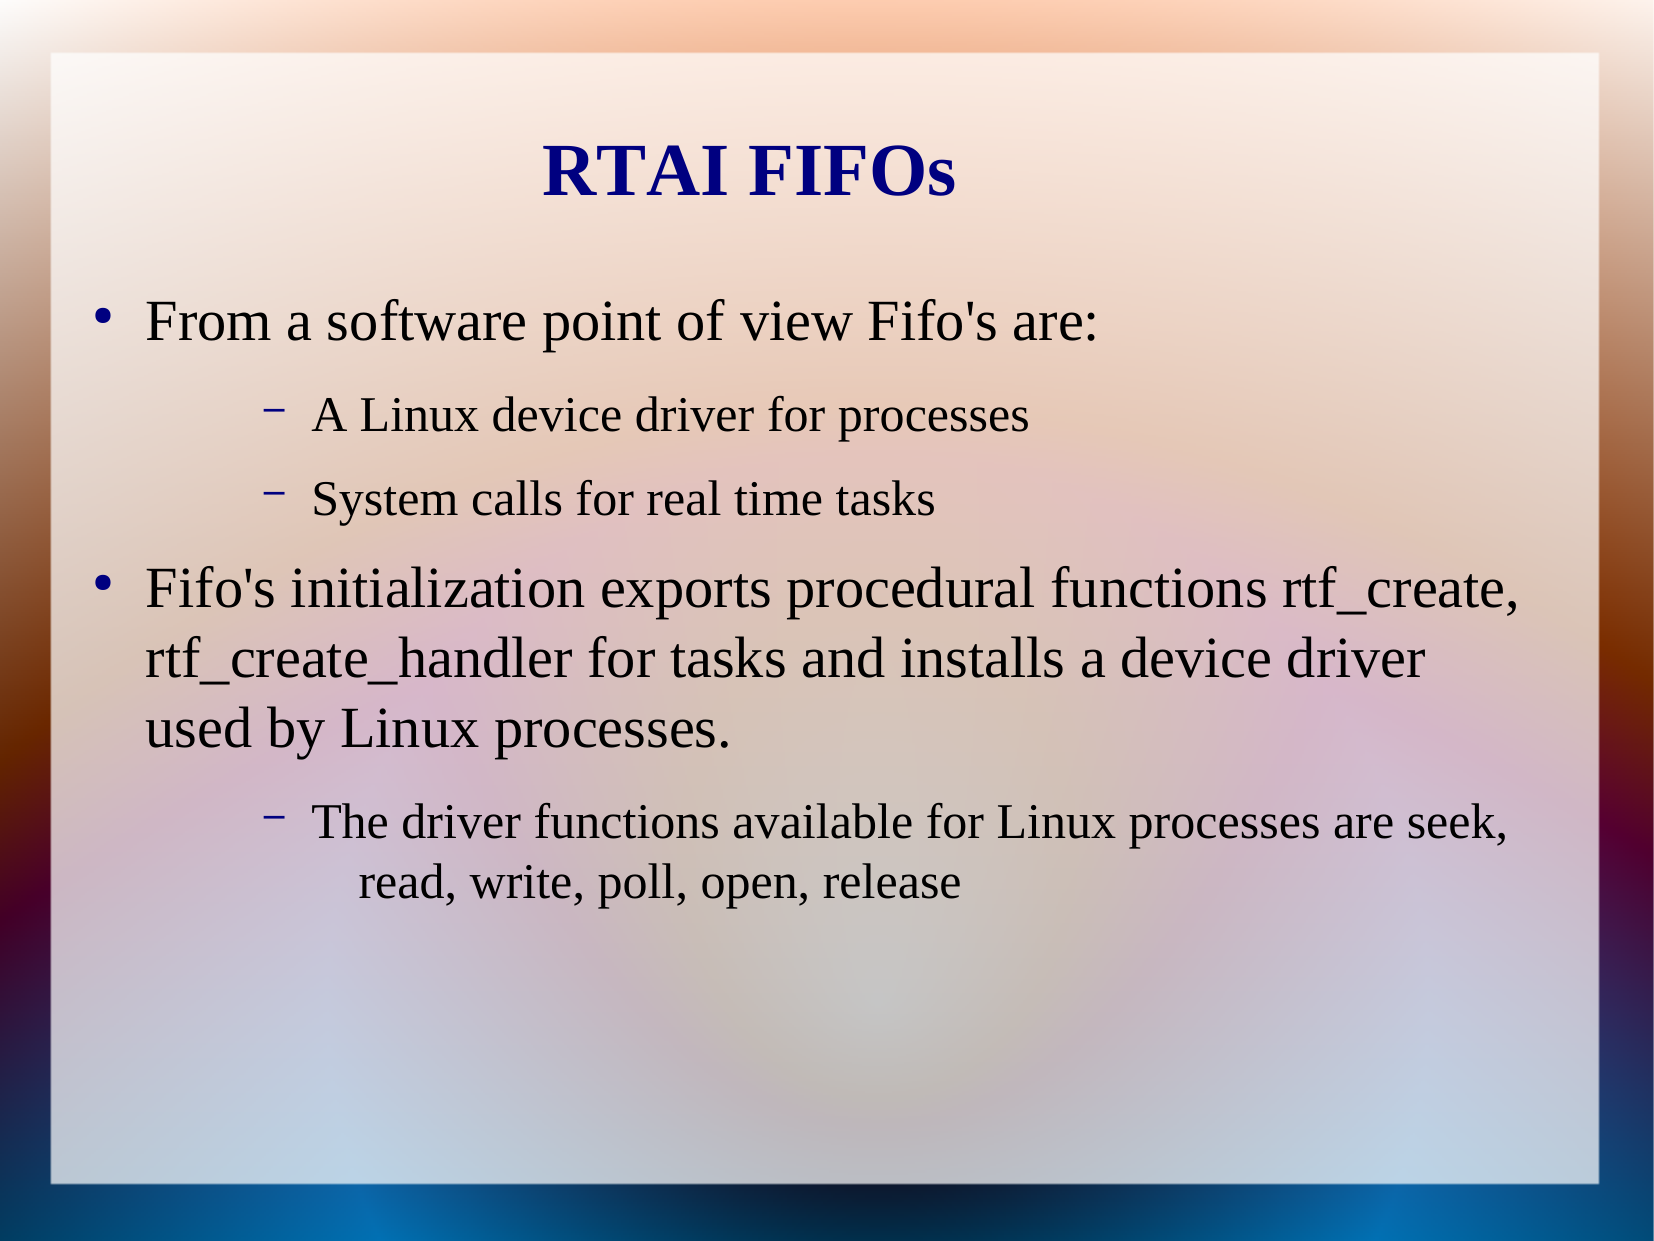

# RTAI FIFOs
From a software point of view Fifo's are:
A Linux device driver for processes
System calls for real time tasks
Fifo's initialization exports procedural functions rtf_create, rtf_create_handler for tasks and installs a device driver used by Linux processes.
The driver functions available for Linux processes are seek, read, write, poll, open, release